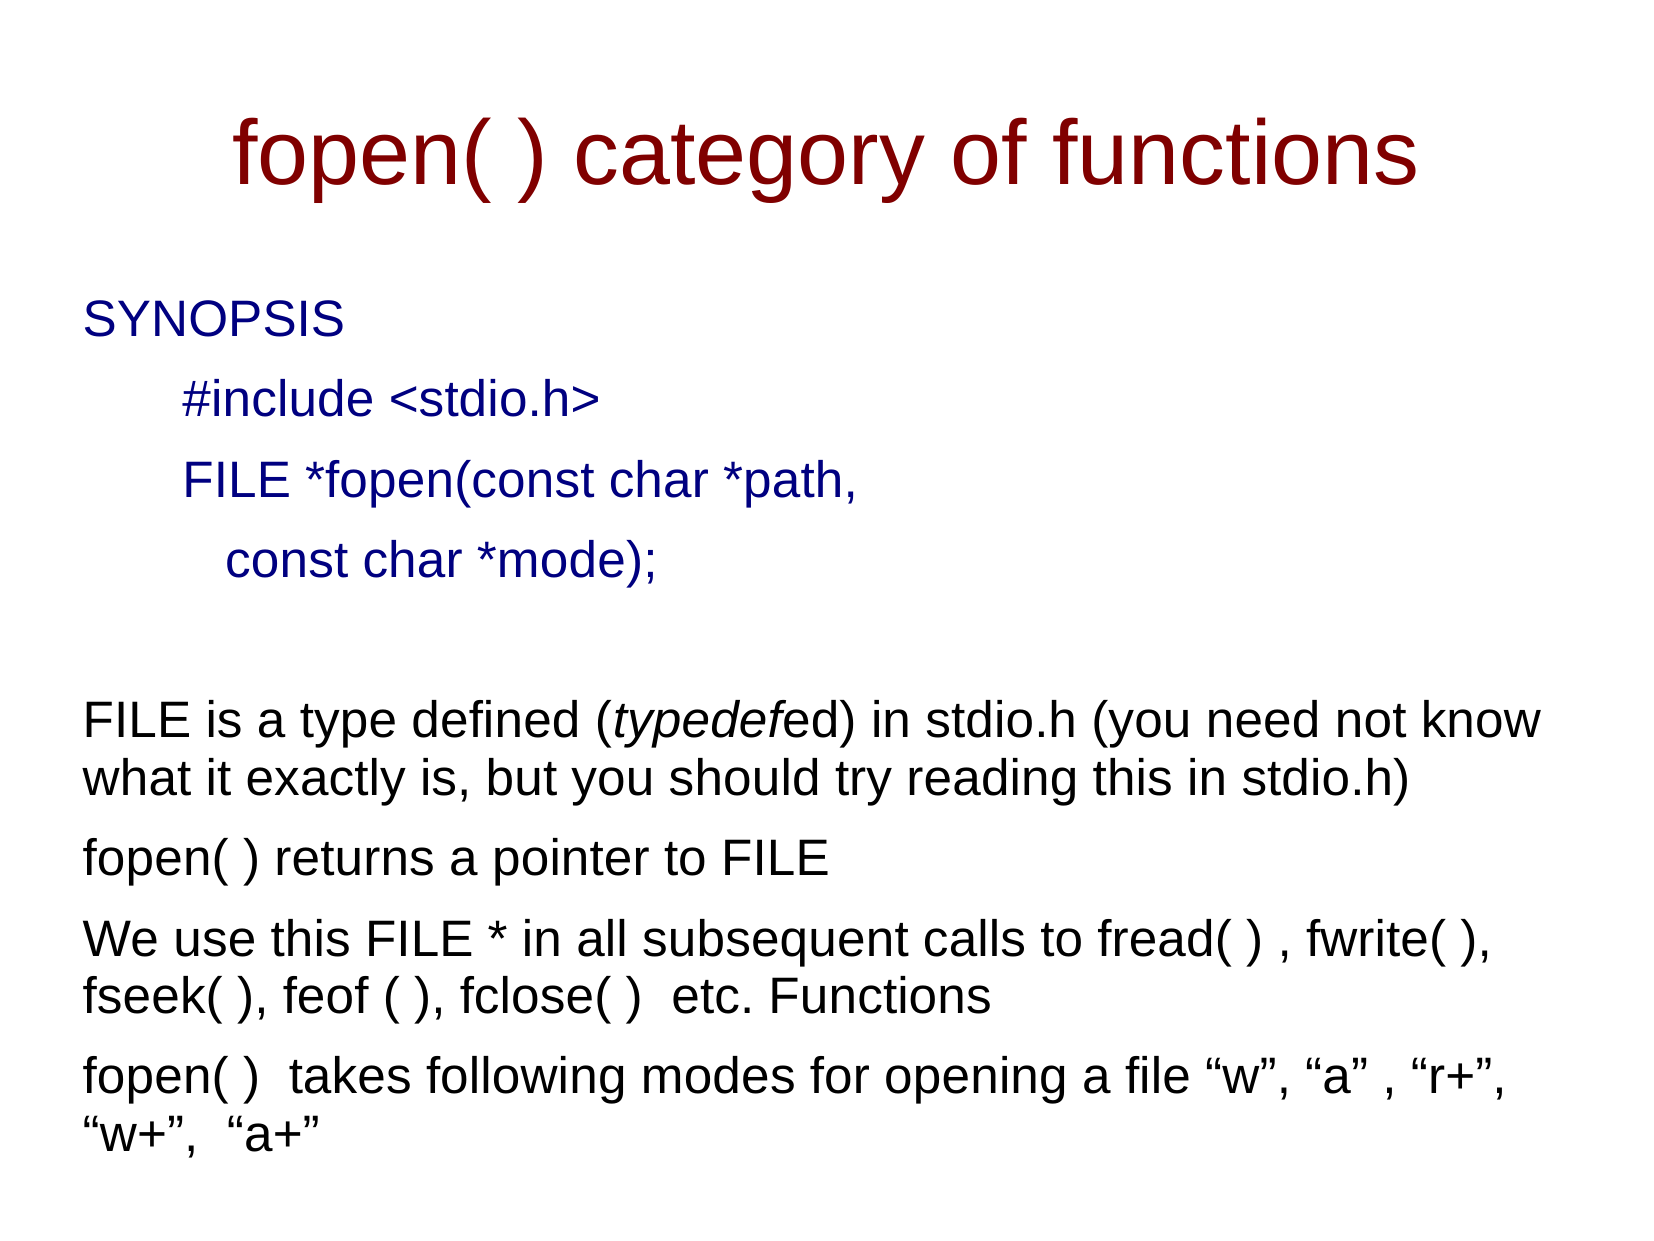

# fopen( ) category of functions
SYNOPSIS
 #include <stdio.h>
 FILE *fopen(const char *path,
 const char *mode);
FILE is a type defined (typedefed) in stdio.h (you need not know what it exactly is, but you should try reading this in stdio.h)
fopen( ) returns a pointer to FILE
We use this FILE * in all subsequent calls to fread( ) , fwrite( ), fseek( ), feof ( ), fclose( ) etc. Functions
fopen( ) takes following modes for opening a file “w”, “a” , “r+”, “w+”, “a+”